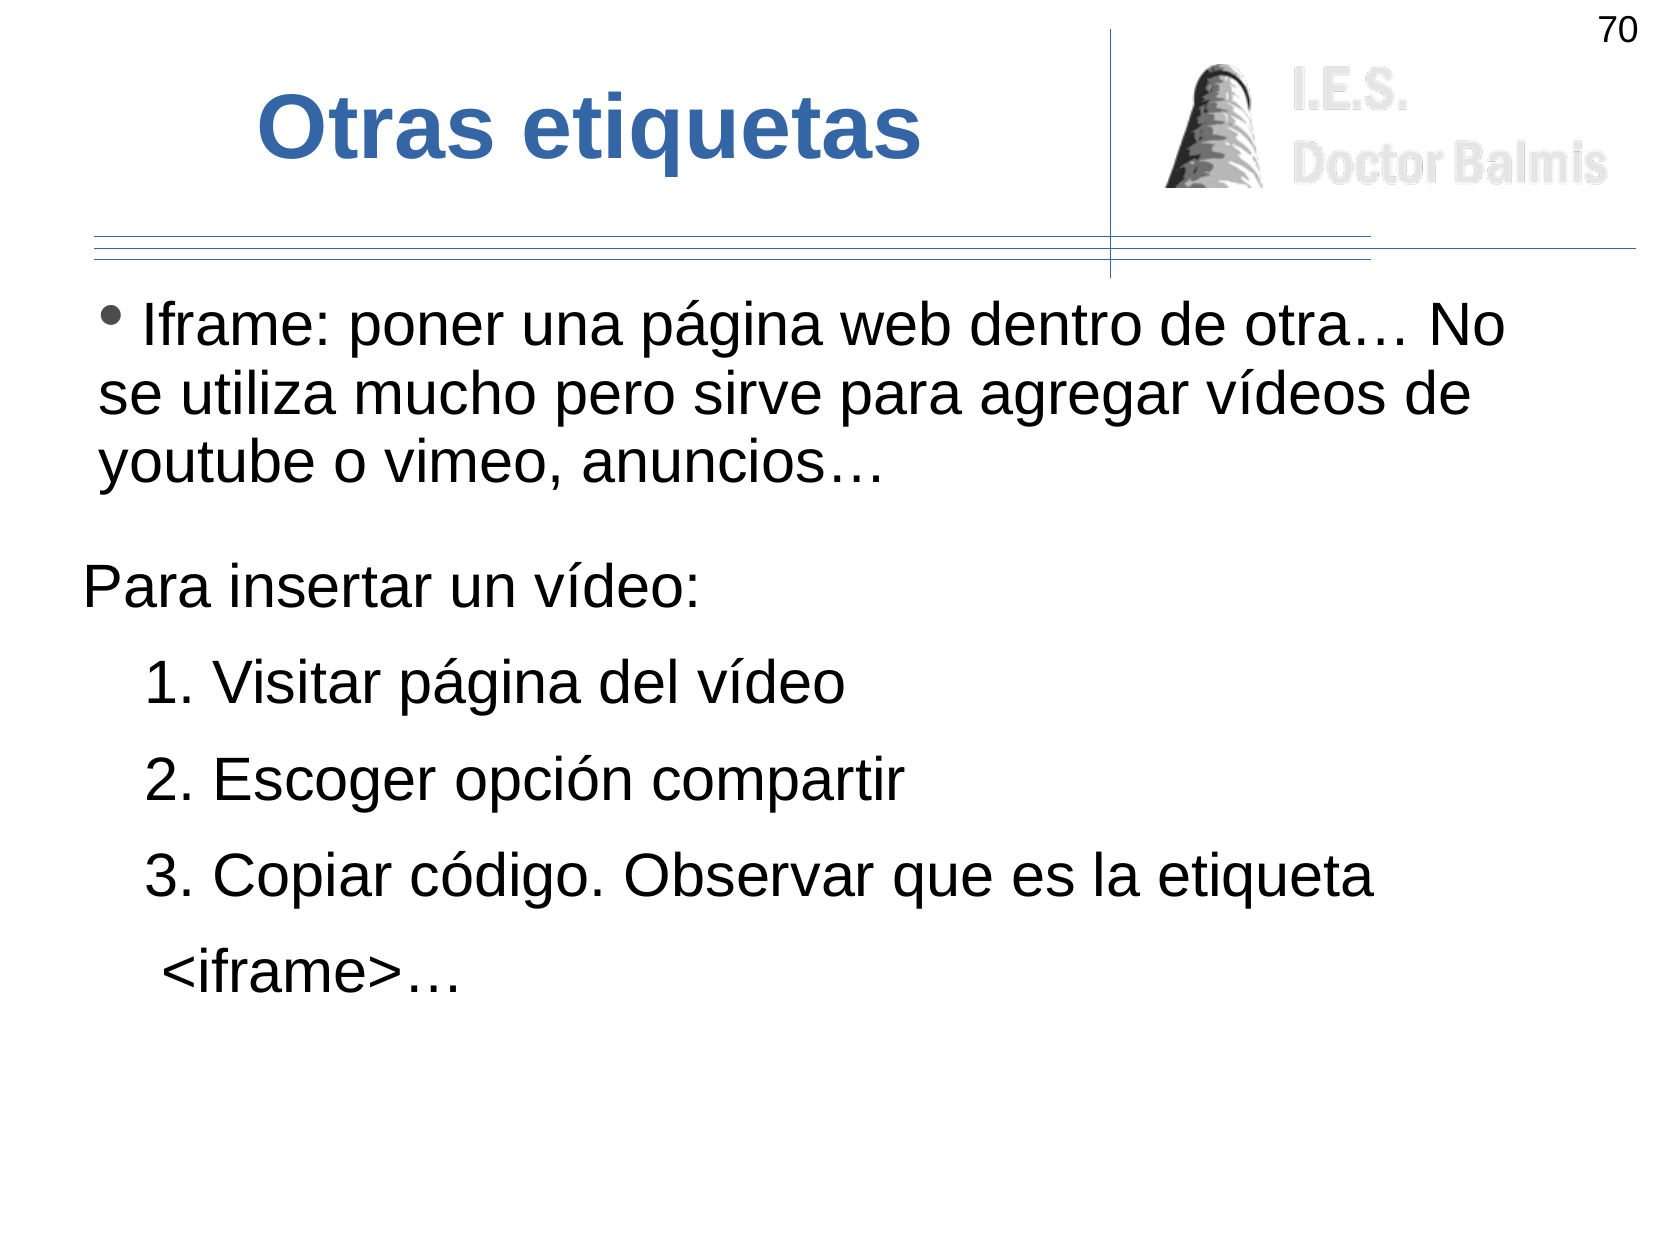

# Otras etiquetas
 Iframe: poner una página web dentro de otra… No se utiliza mucho pero sirve para agregar vídeos de youtube o vimeo, anuncios…
Para insertar un vídeo:
1. Visitar página del vídeo
2. Escoger opción compartir
3. Copiar código. Observar que es la etiqueta
 <iframe>…